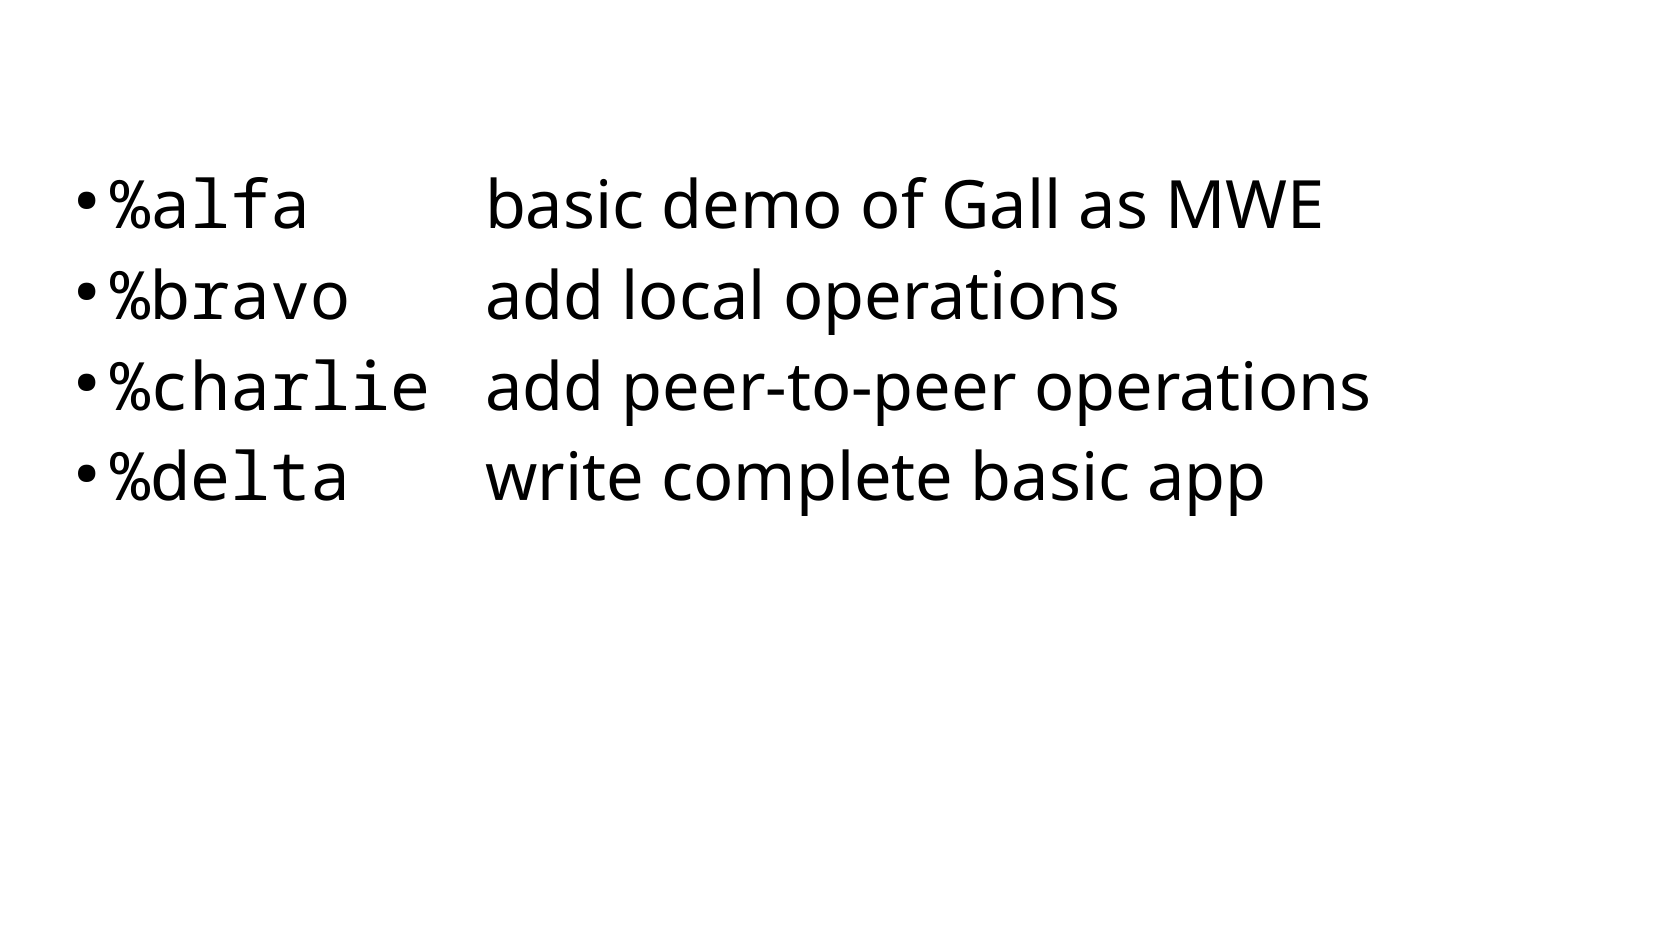

%alfa			basic demo of Gall as MWE
%bravo		add local operations
%charlie	add peer-to-peer operations
%delta		write complete basic app